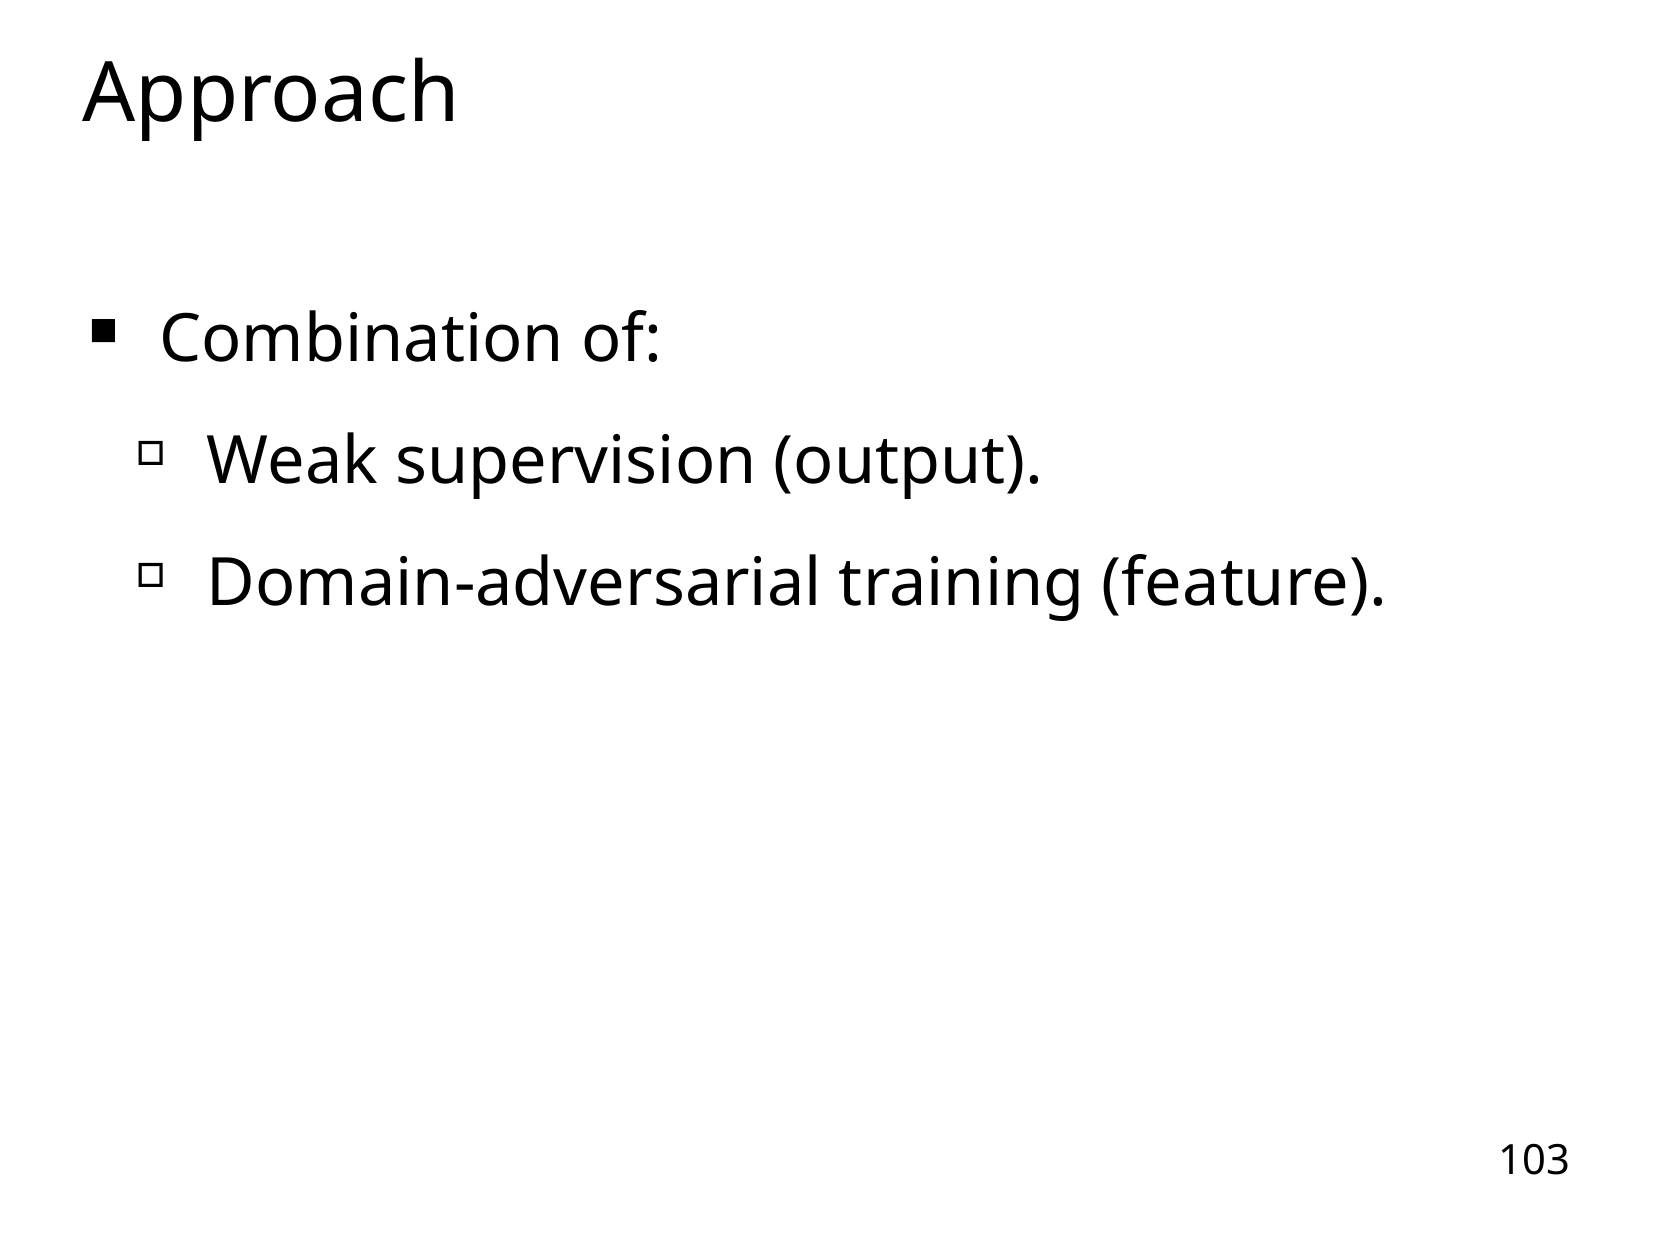

# Approach
Combination of:
Weak supervision (output).
Domain-adversarial training (feature).
103